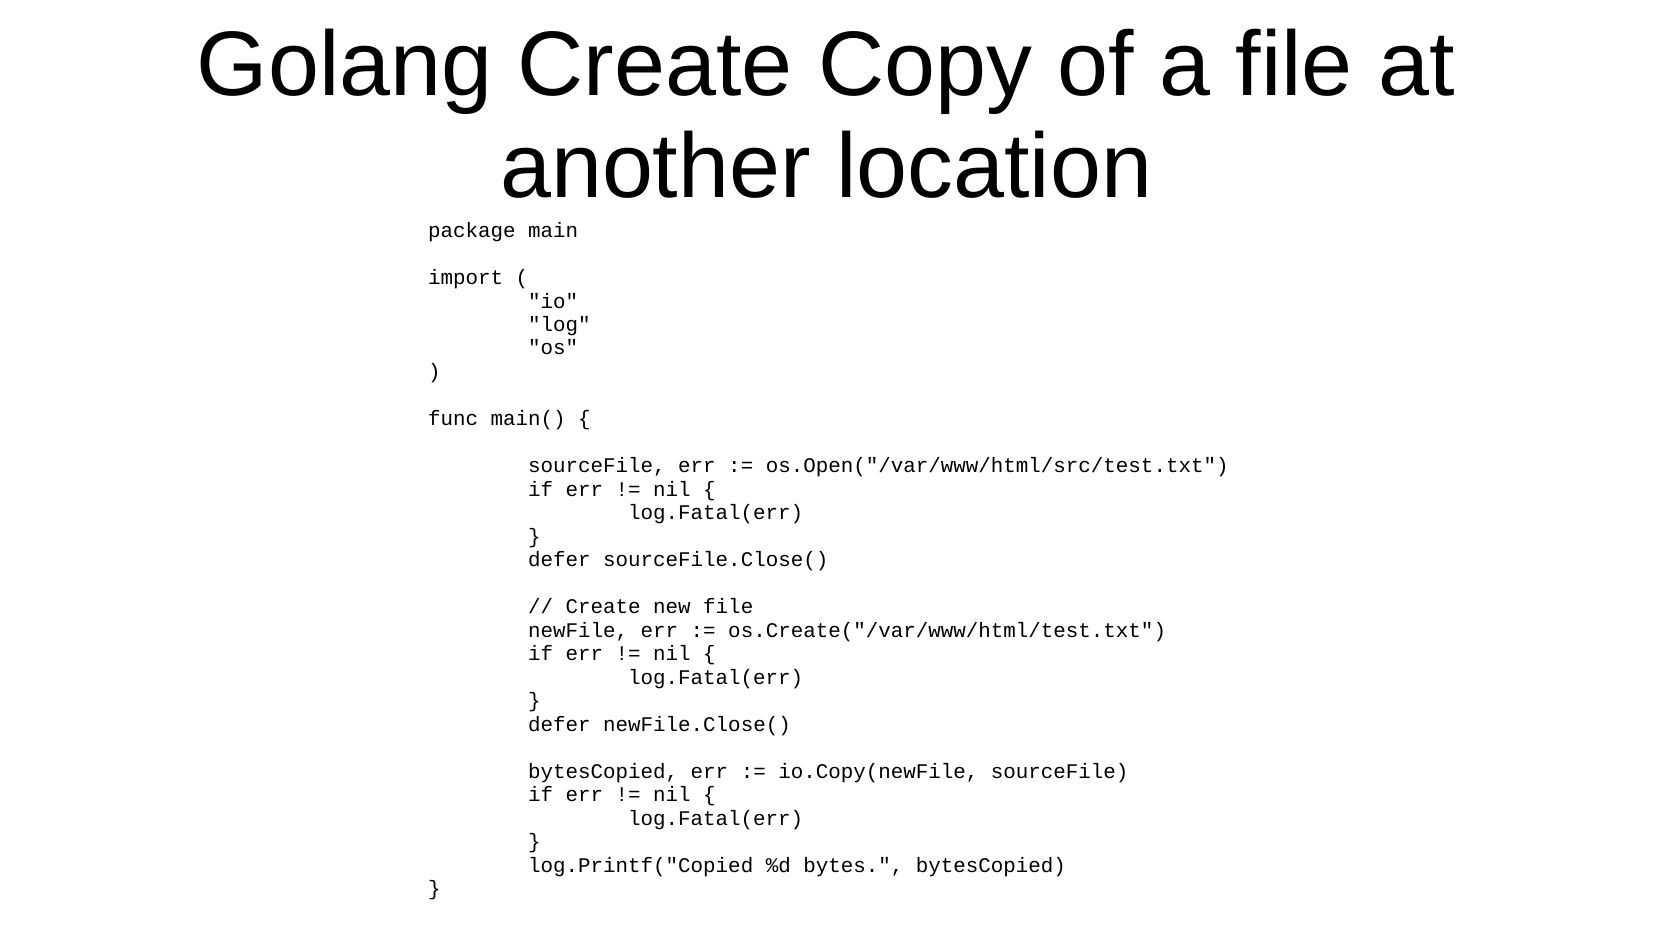

# Golang Create Copy of a file at another location
package main
import (
 "io"
 "log"
 "os"
)
func main() {
 sourceFile, err := os.Open("/var/www/html/src/test.txt")
 if err != nil {
 log.Fatal(err)
 }
 defer sourceFile.Close()
 // Create new file
 newFile, err := os.Create("/var/www/html/test.txt")
 if err != nil {
 log.Fatal(err)
 }
 defer newFile.Close()
 bytesCopied, err := io.Copy(newFile, sourceFile)
 if err != nil {
 log.Fatal(err)
 }
 log.Printf("Copied %d bytes.", bytesCopied)
}